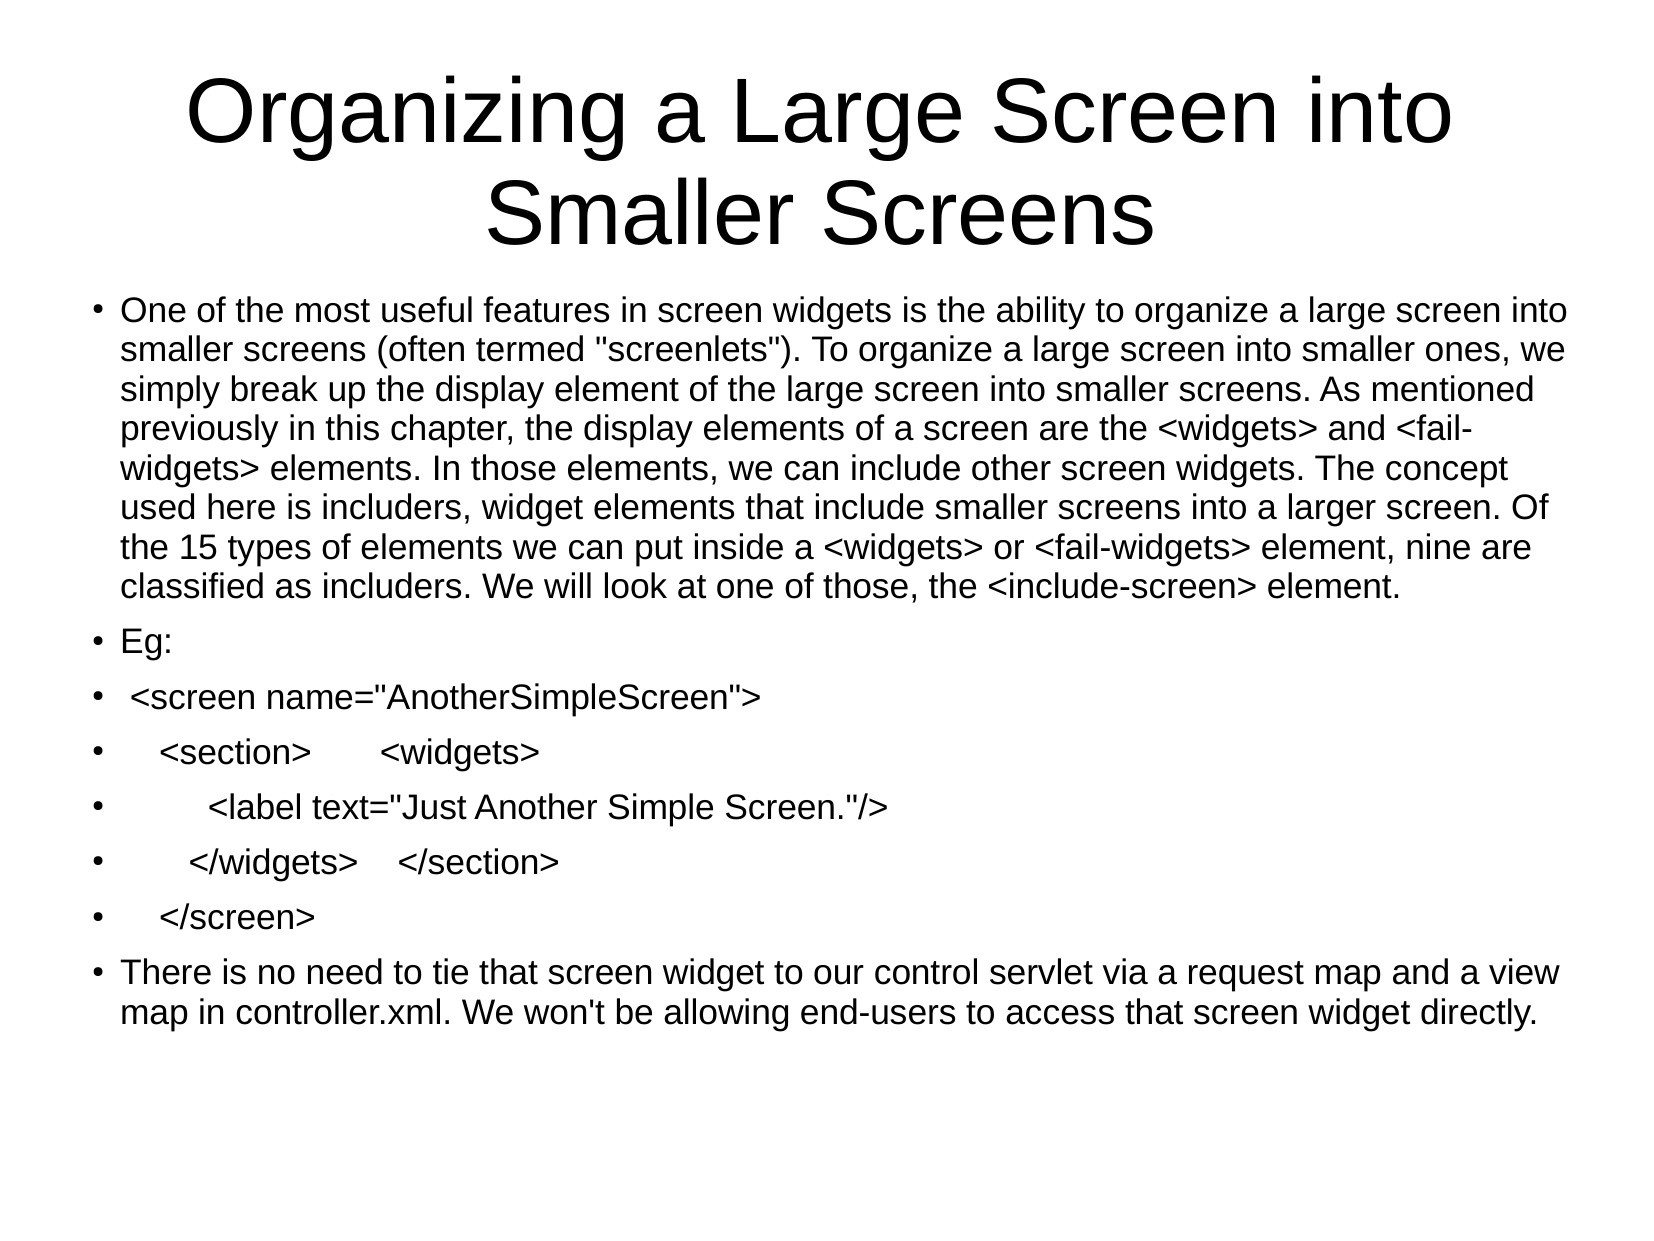

# Organizing a Large Screen into Smaller Screens
One of the most useful features in screen widgets is the ability to organize a large screen into smaller screens (often termed "screenlets"). To organize a large screen into smaller ones, we simply break up the display element of the large screen into smaller screens. As mentioned previously in this chapter, the display elements of a screen are the <widgets> and <fail-widgets> elements. In those elements, we can include other screen widgets. The concept used here is includers, widget elements that include smaller screens into a larger screen. Of the 15 types of elements we can put inside a <widgets> or <fail-widgets> element, nine are classified as includers. We will look at one of those, the <include-screen> element.
Eg:
 <screen name="AnotherSimpleScreen">
 <section> <widgets>
 <label text="Just Another Simple Screen."/>
 </widgets> </section>
 </screen>
There is no need to tie that screen widget to our control servlet via a request map and a view map in controller.xml. We won't be allowing end-users to access that screen widget directly.